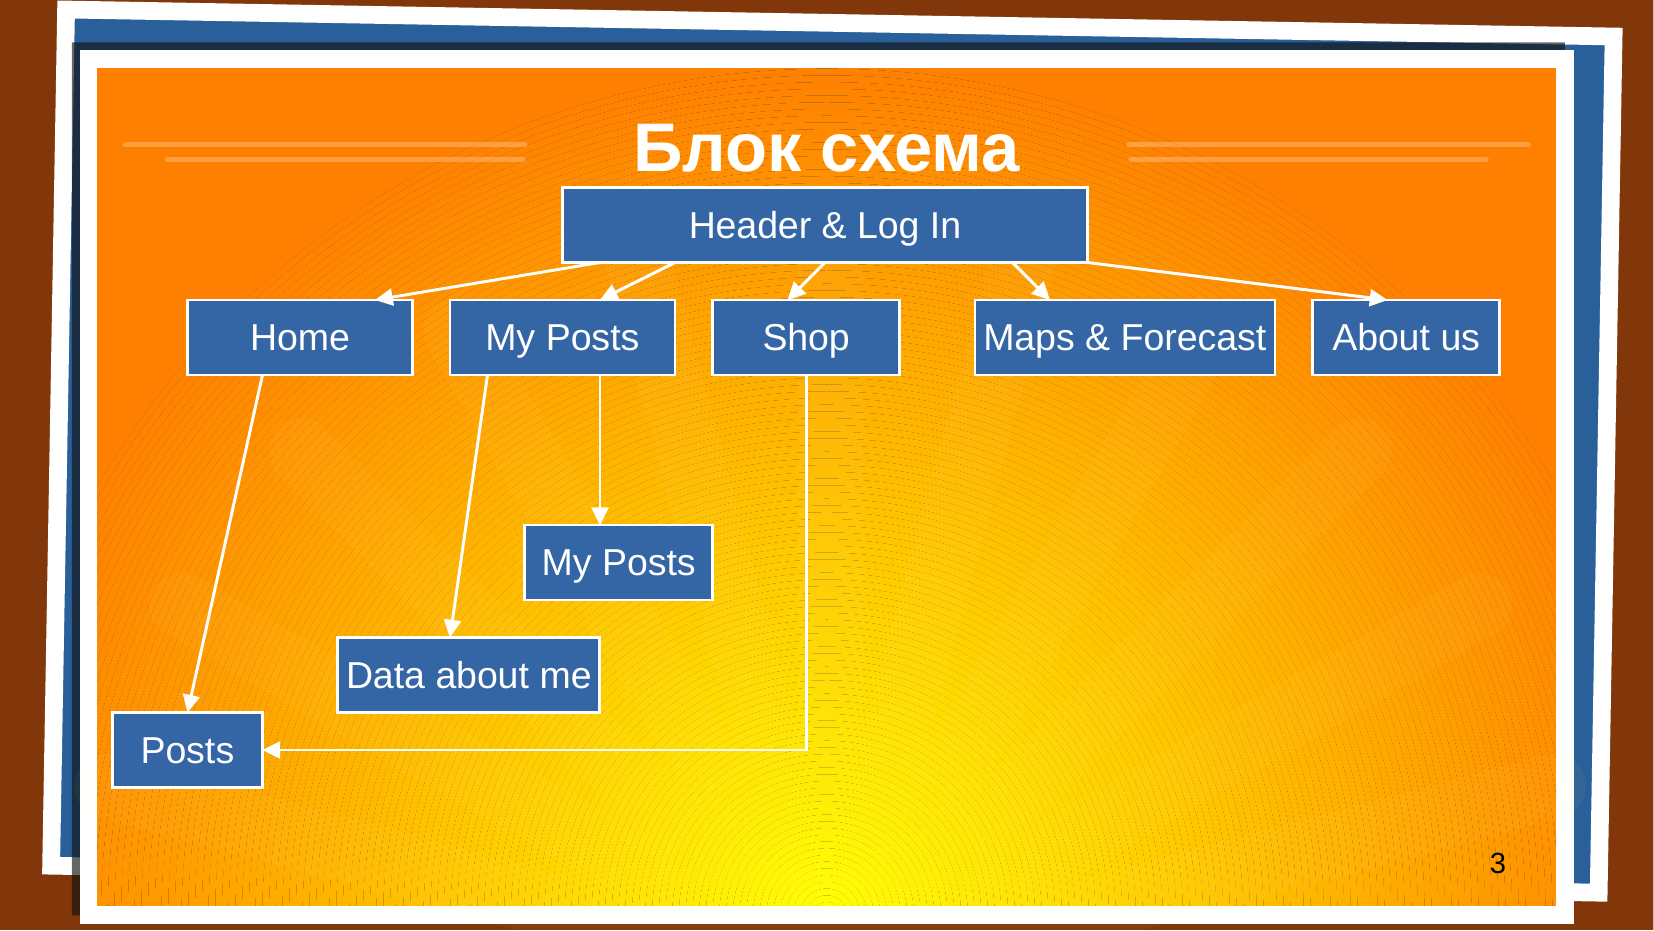

# Блок схема
Header & Log In
 Home
My Posts
Shop
Maps & Forecast
About us
My Posts
Data about me
Posts
3